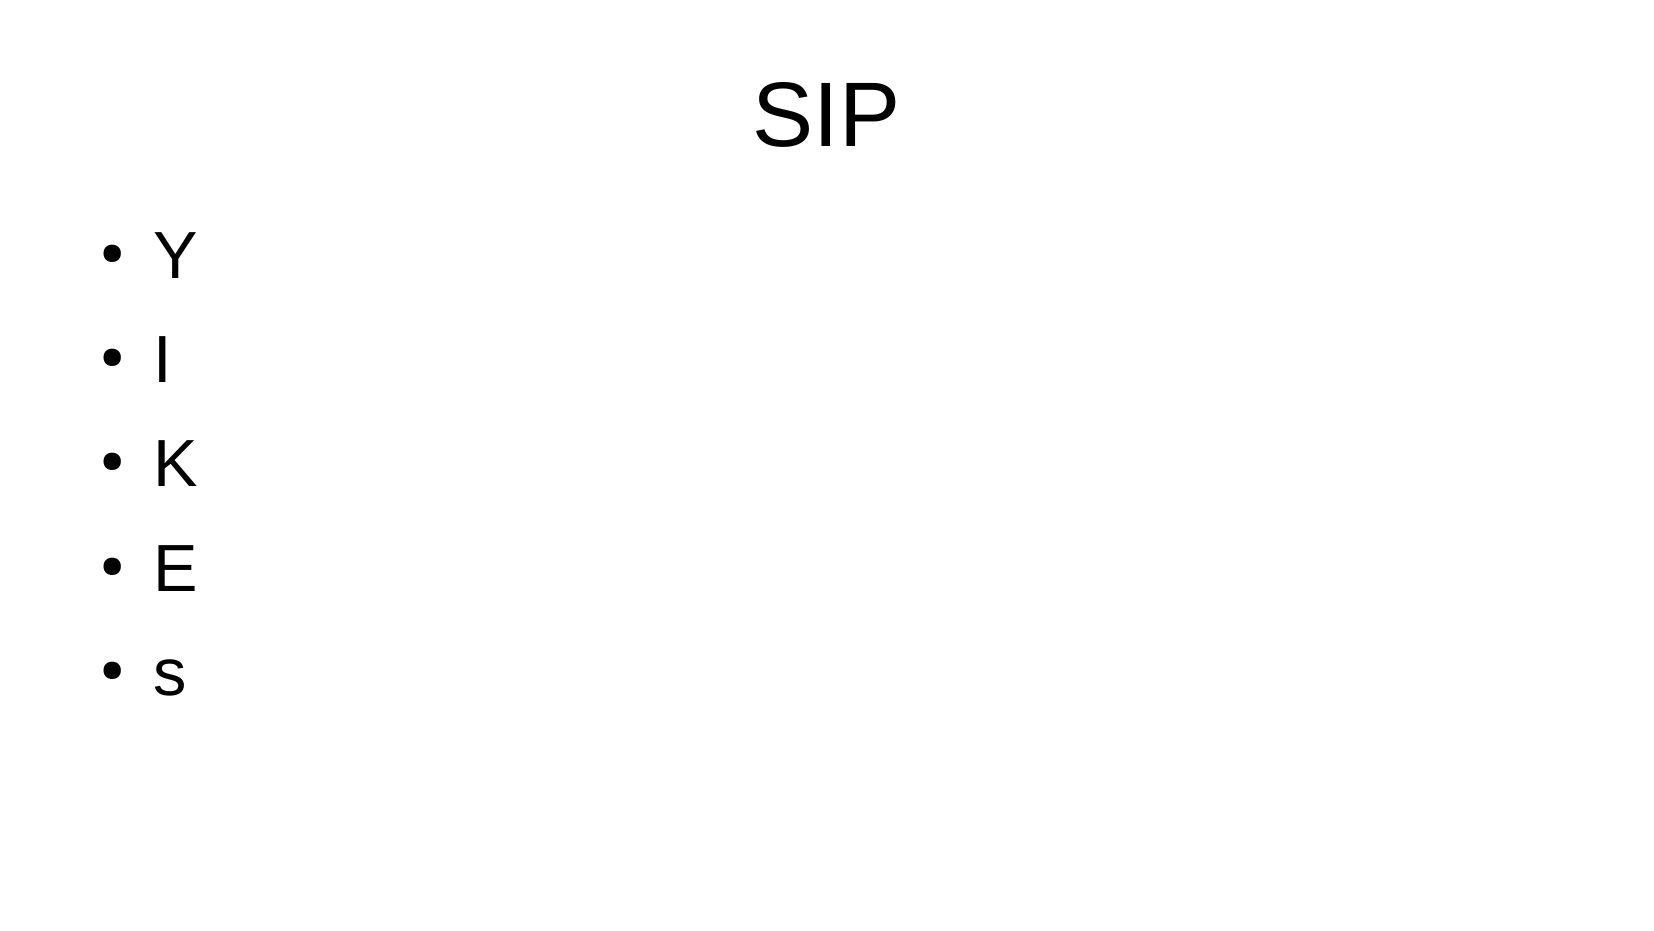

# SIP
Y
I
K
E
s